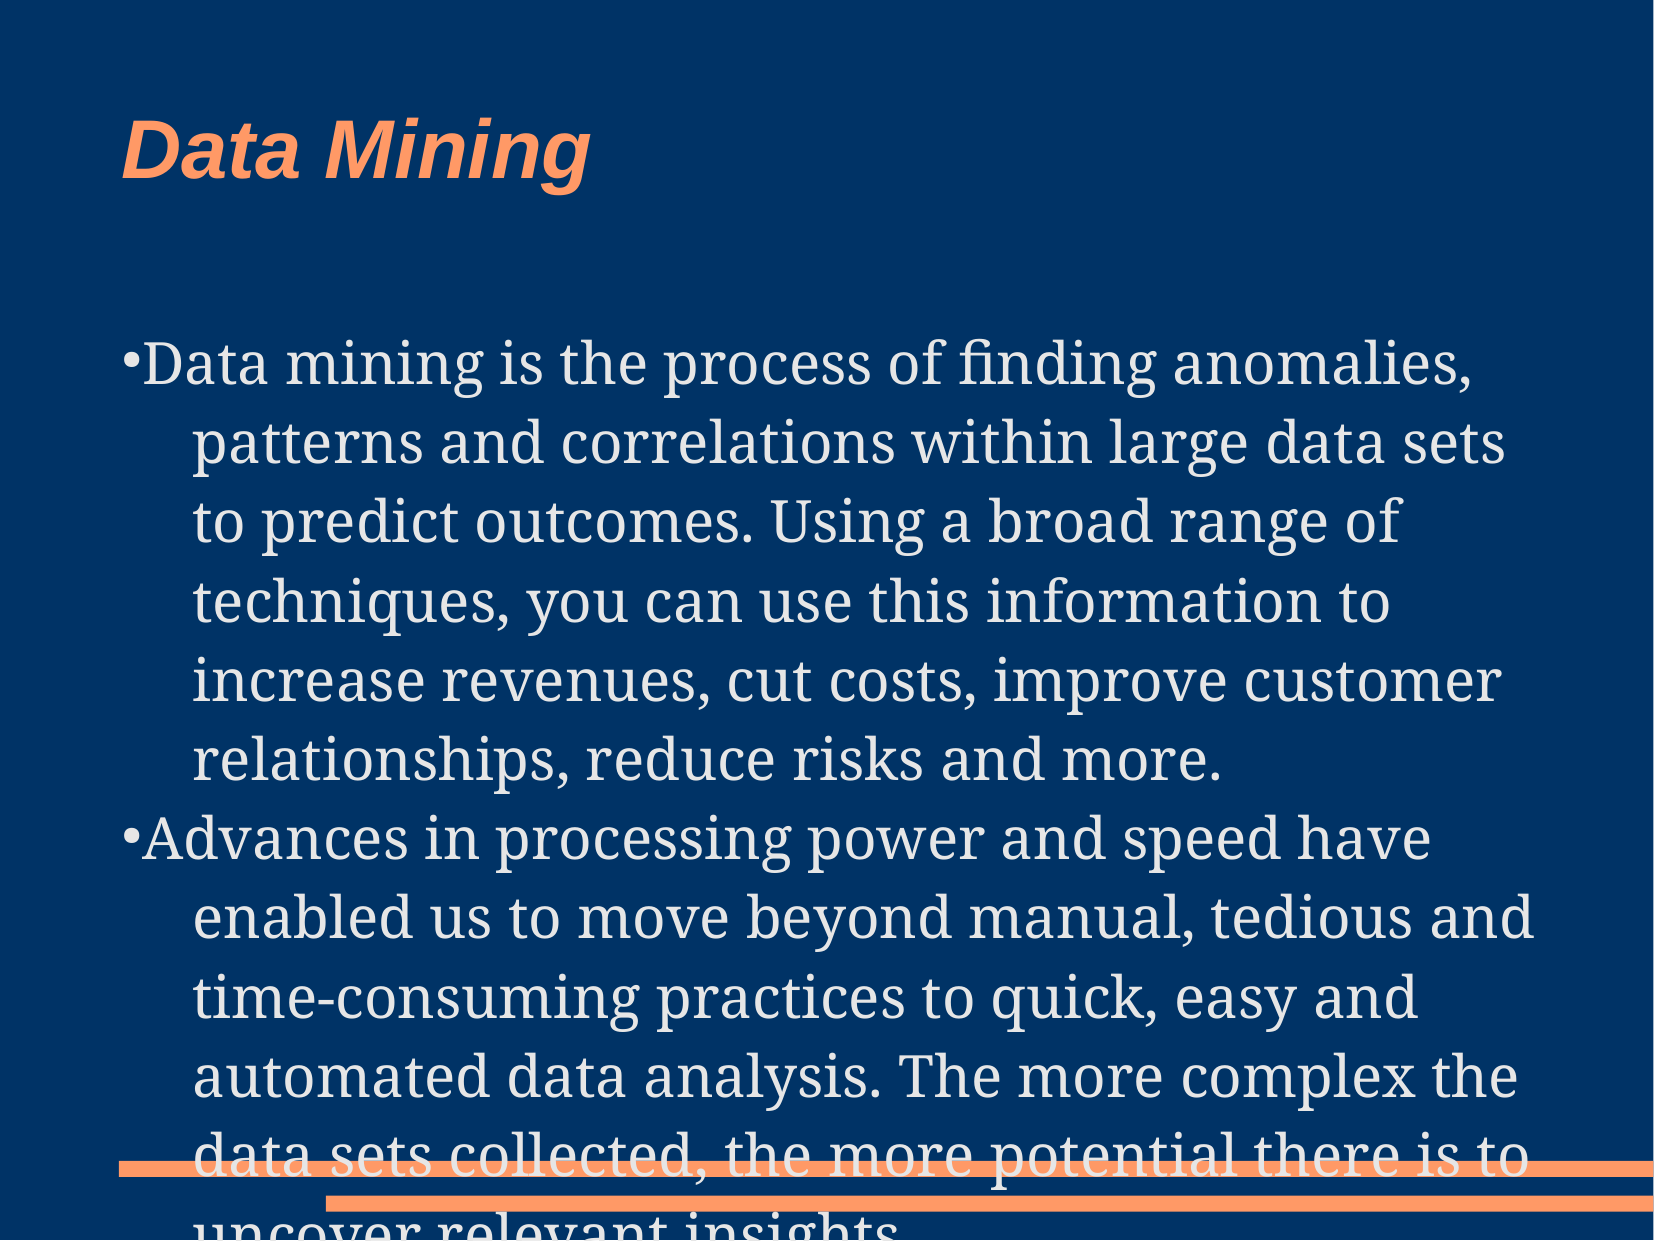

# Data Mining
Data mining is the process of finding anomalies, patterns and correlations within large data sets to predict outcomes. Using a broad range of techniques, you can use this information to increase revenues, cut costs, improve customer relationships, reduce risks and more.
Advances in processing power and speed have enabled us to move beyond manual, tedious and time-consuming practices to quick, easy and automated data analysis. The more complex the data sets collected, the more potential there is to uncover relevant insights.